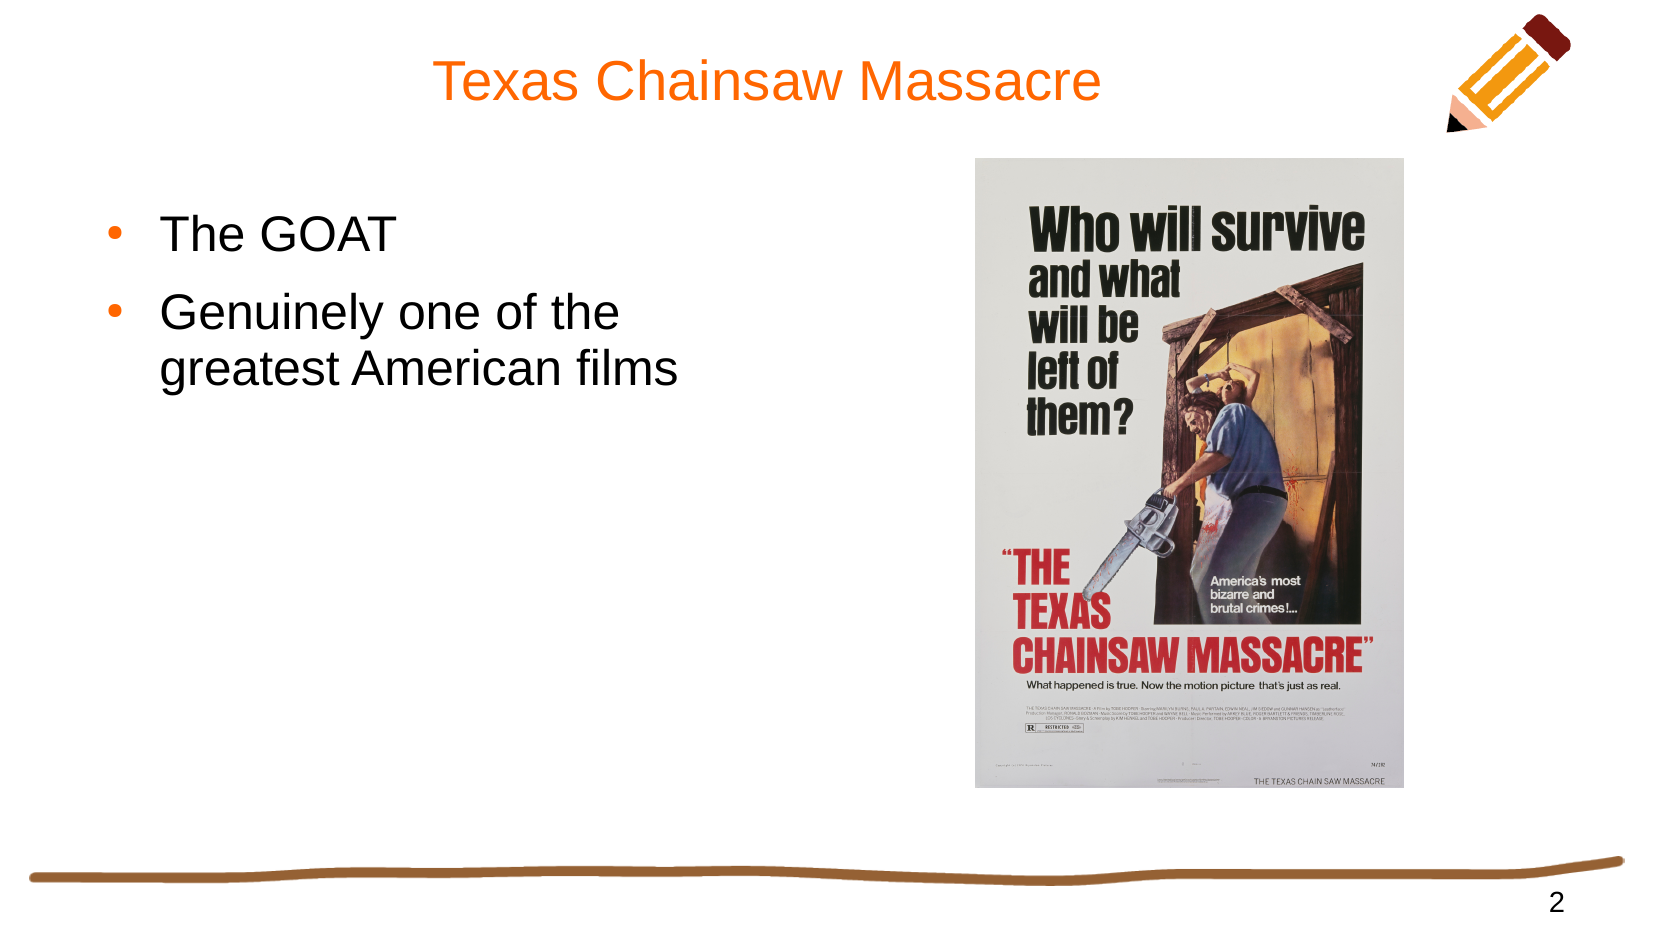

# Texas Chainsaw Massacre
The GOAT
Genuinely one of the greatest American films
2